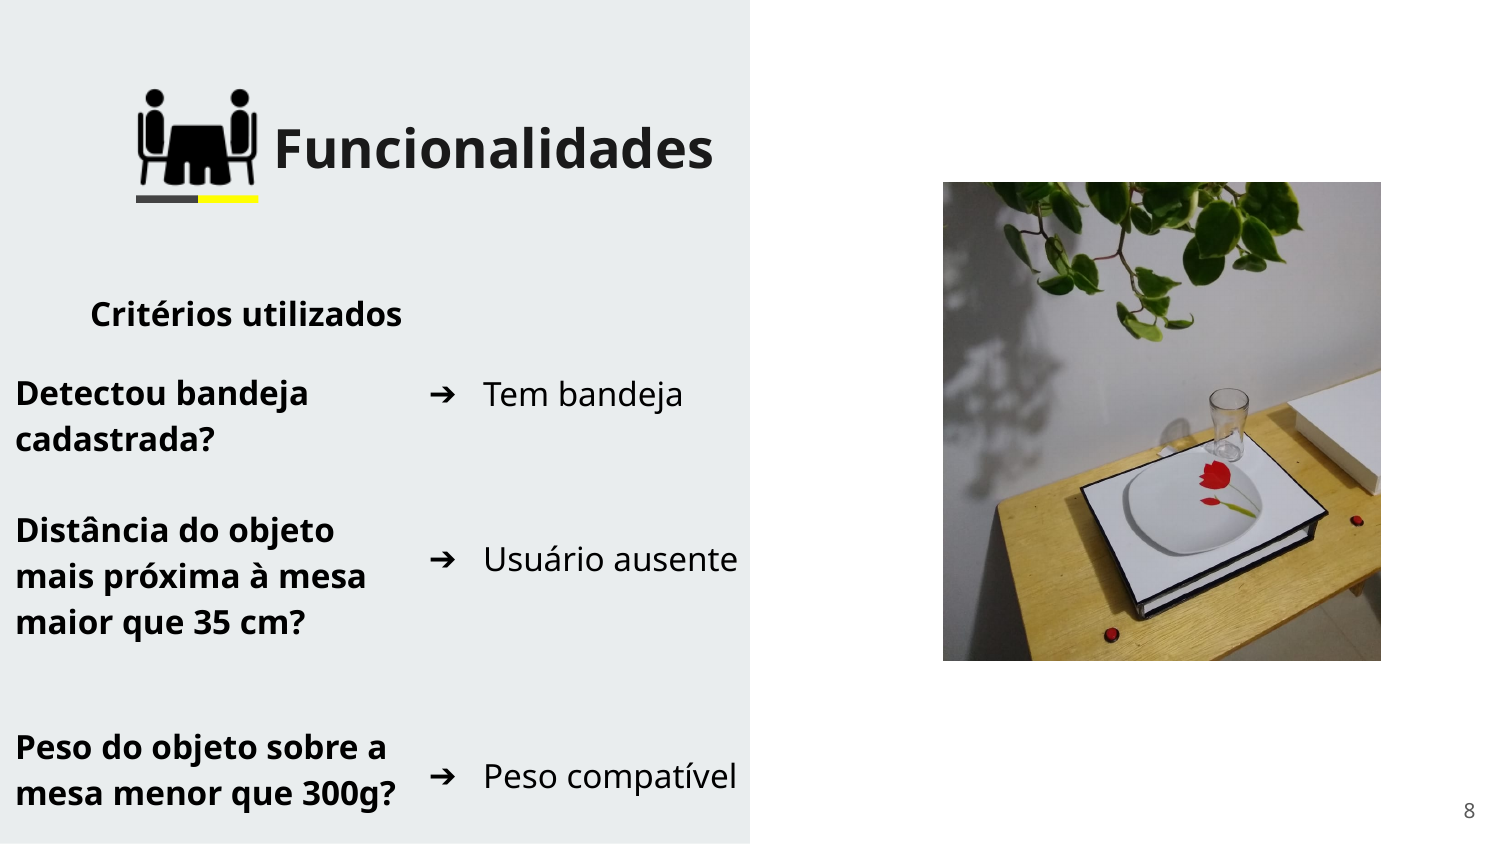

# Funcionalidades
Critérios utilizados
Detectou bandeja cadastrada?
Distância do objeto mais próxima à mesa maior que 35 cm?
Peso do objeto sobre a mesa menor que 300g?
Tem bandeja
Usuário ausente
Peso compatível